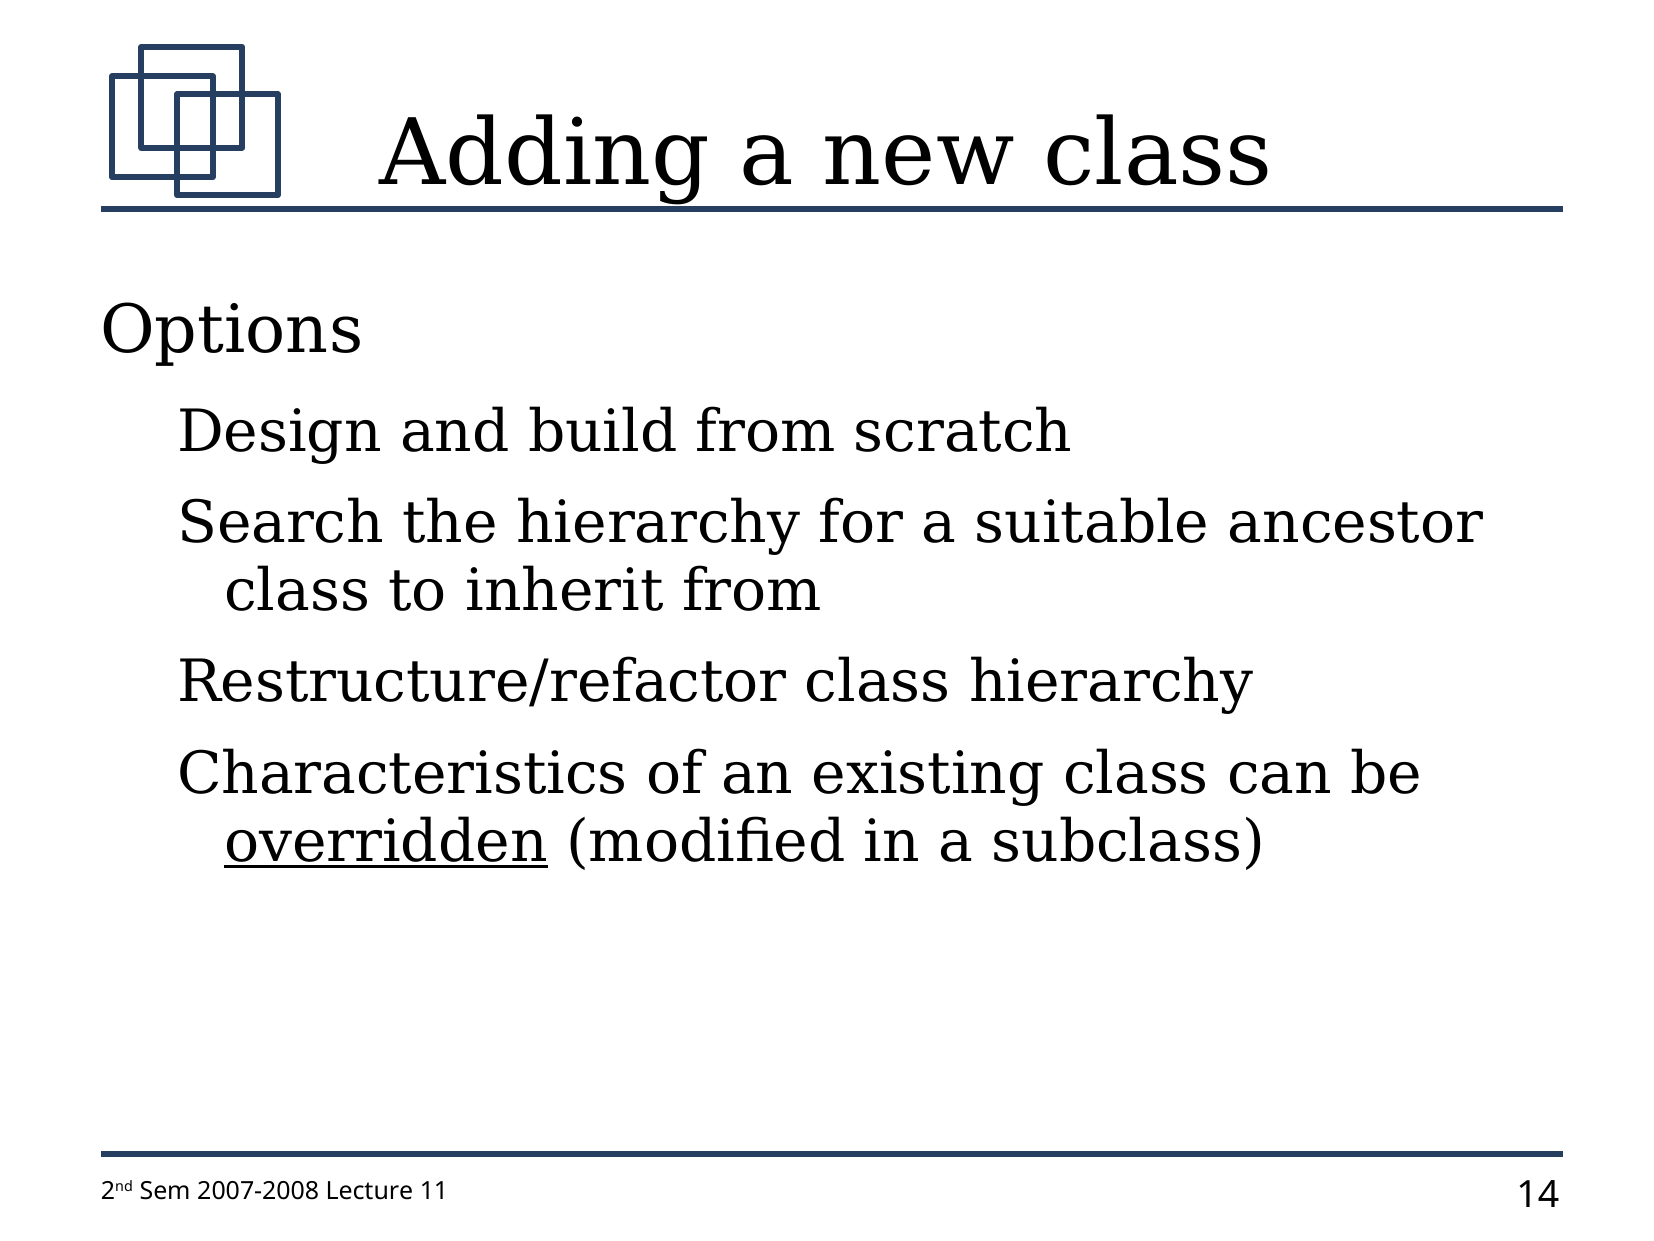

# Adding a new class
Options
Design and build from scratch
Search the hierarchy for a suitable ancestor class to inherit from
Restructure/refactor class hierarchy
Characteristics of an existing class can be overridden (modified in a subclass)